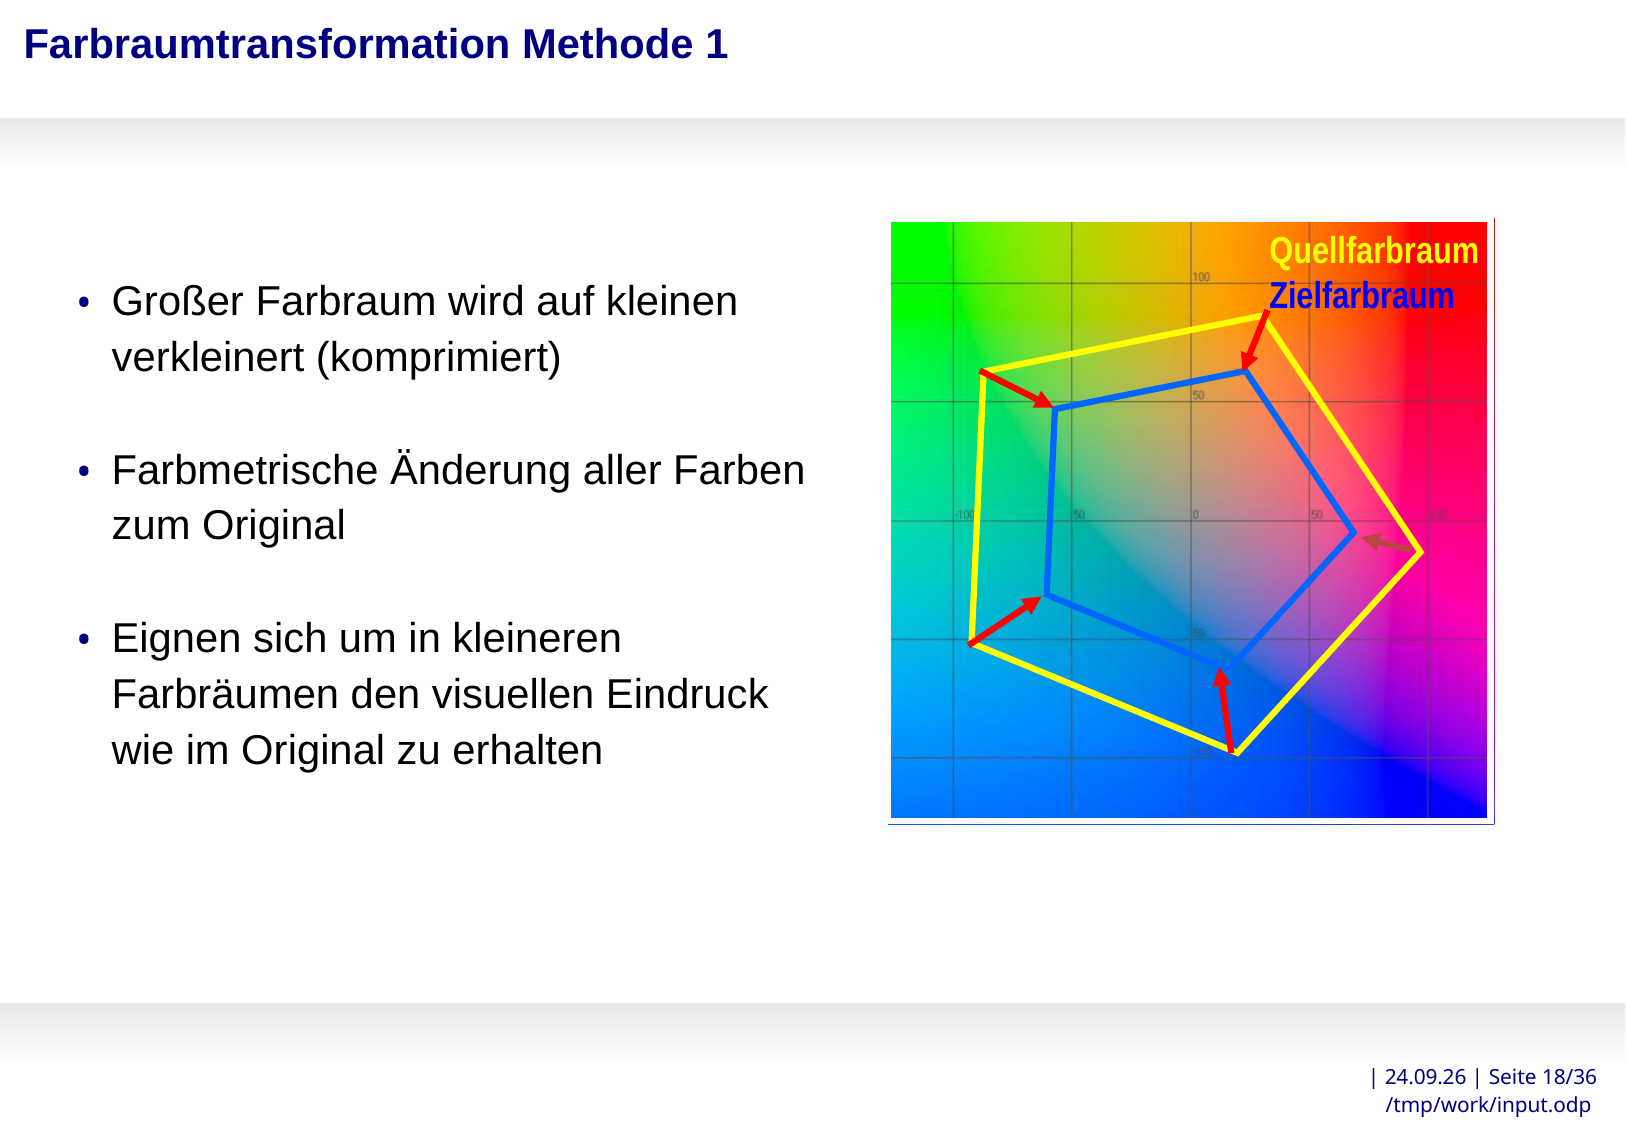

# Farbraumtransformation Methode 1
Quellfarbraum
Zielfarbraum
Großer Farbraum wird auf kleinen verkleinert (komprimiert)
Farbmetrische Änderung aller Farben zum Original
Eignen sich um in kleineren Farbräumen den visuellen Eindruck wie im Original zu erhalten